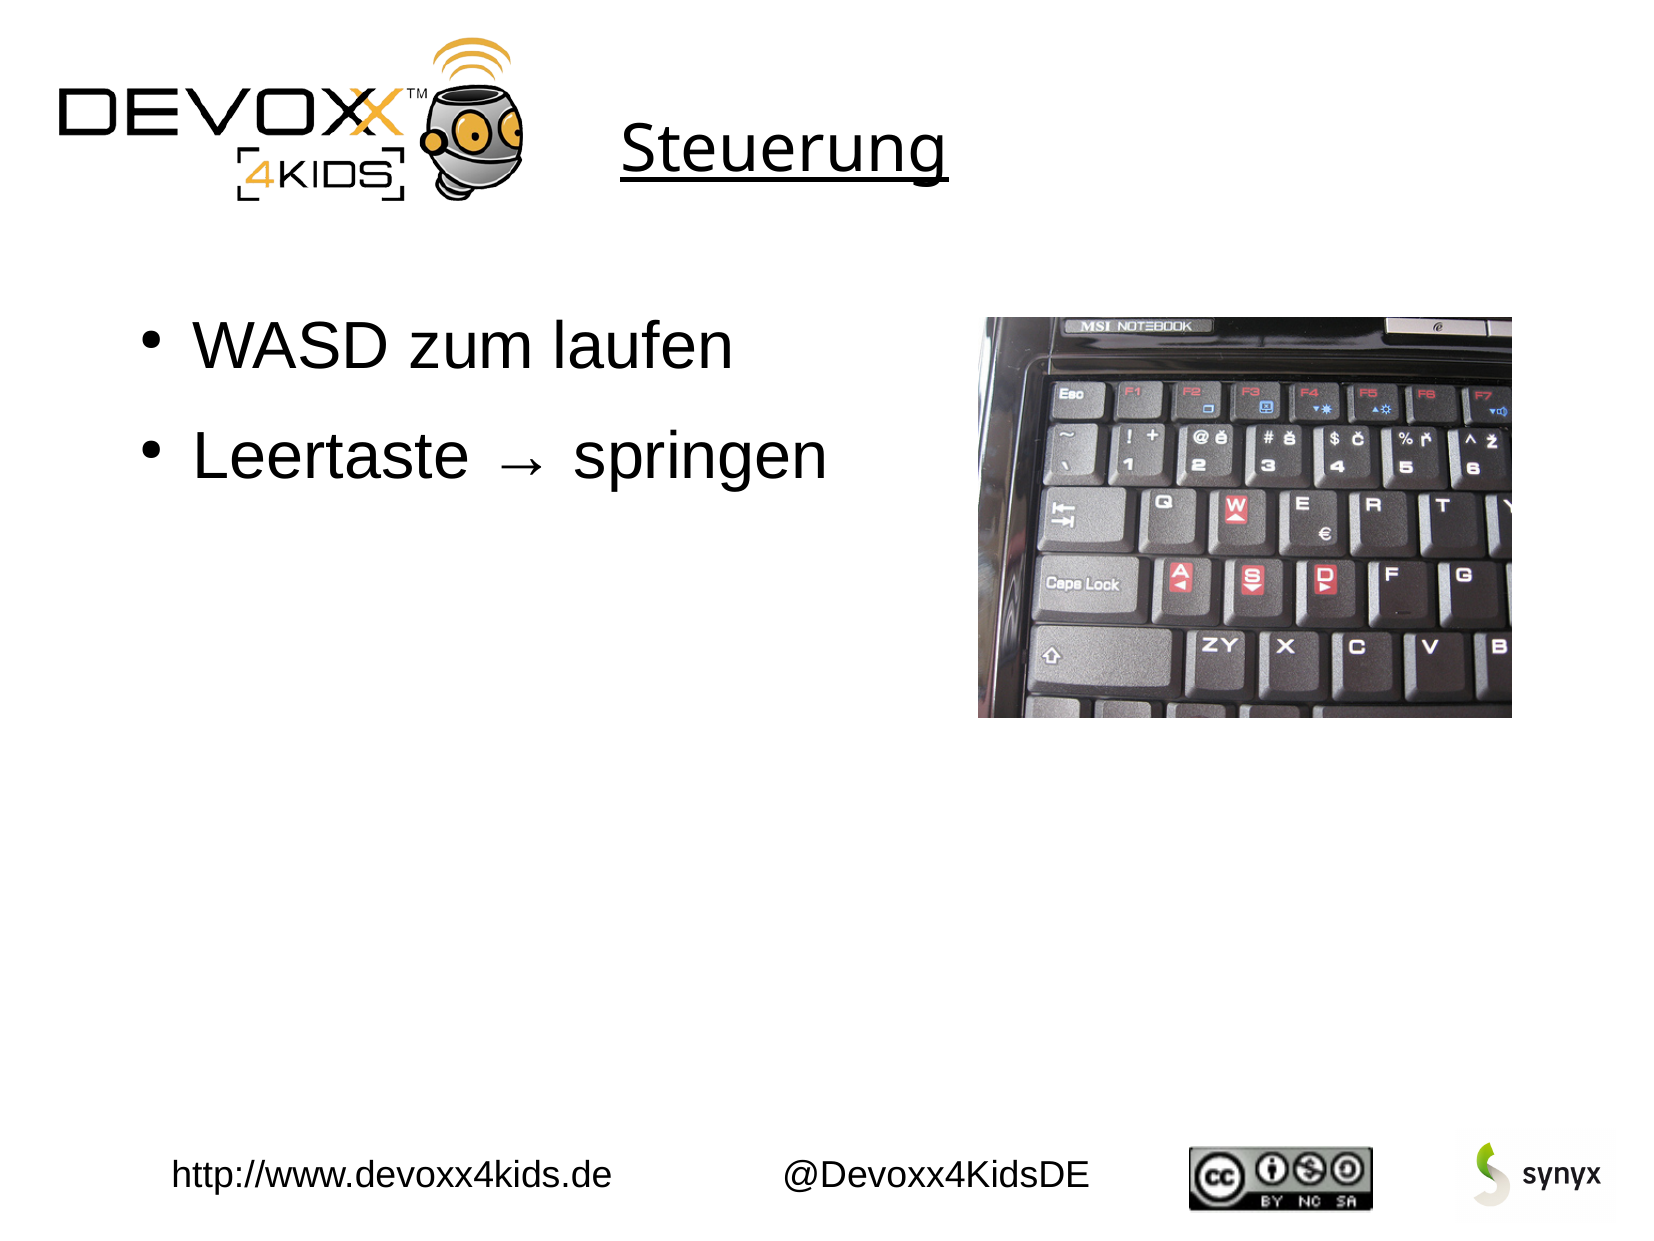

#
Steuerung
WASD zum laufen
Leertaste → springen